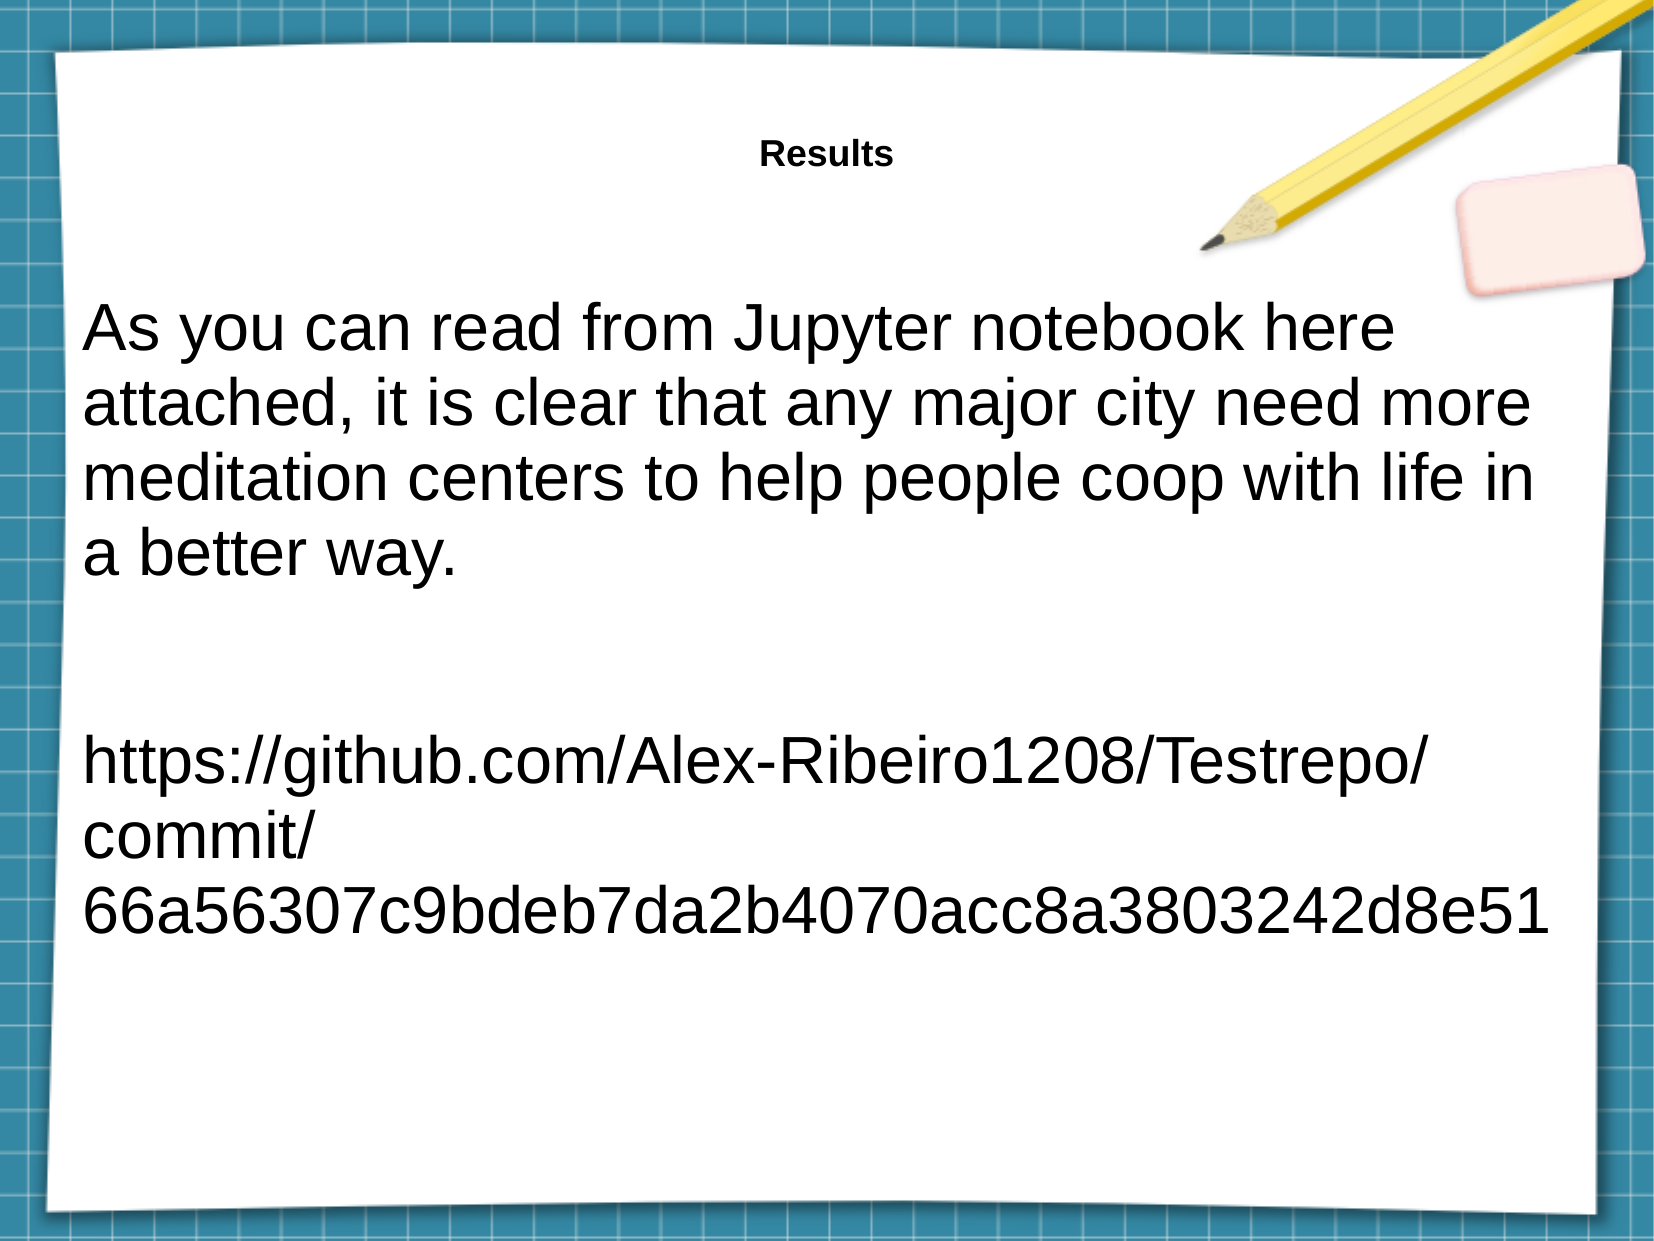

# Results
As you can read from Jupyter notebook here attached, it is clear that any major city need more meditation centers to help people coop with life in a better way.
https://github.com/Alex-Ribeiro1208/Testrepo/commit/66a56307c9bdeb7da2b4070acc8a3803242d8e51